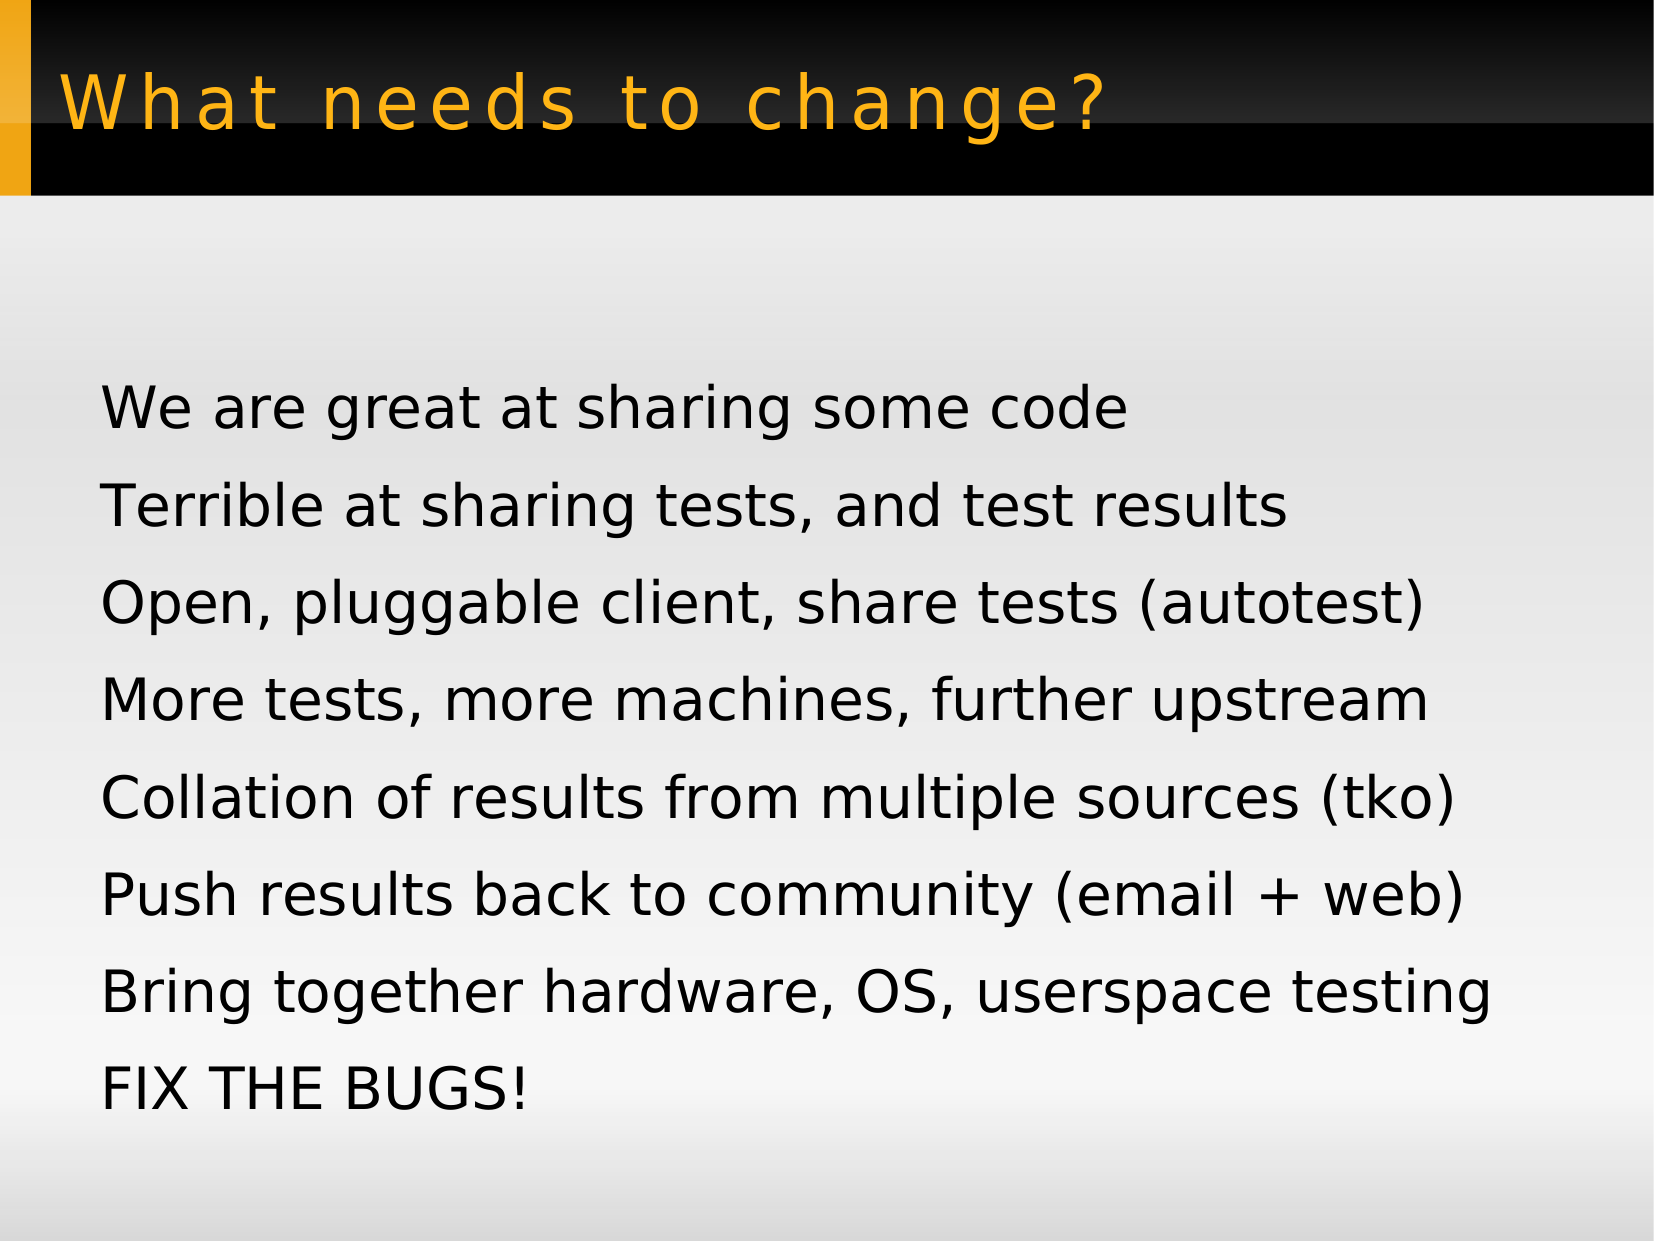

# What needs to change?
We are great at sharing some code
Terrible at sharing tests, and test results
Open, pluggable client, share tests (autotest)
More tests, more machines, further upstream
Collation of results from multiple sources (tko)
Push results back to community (email + web)
Bring together hardware, OS, userspace testing
FIX THE BUGS!